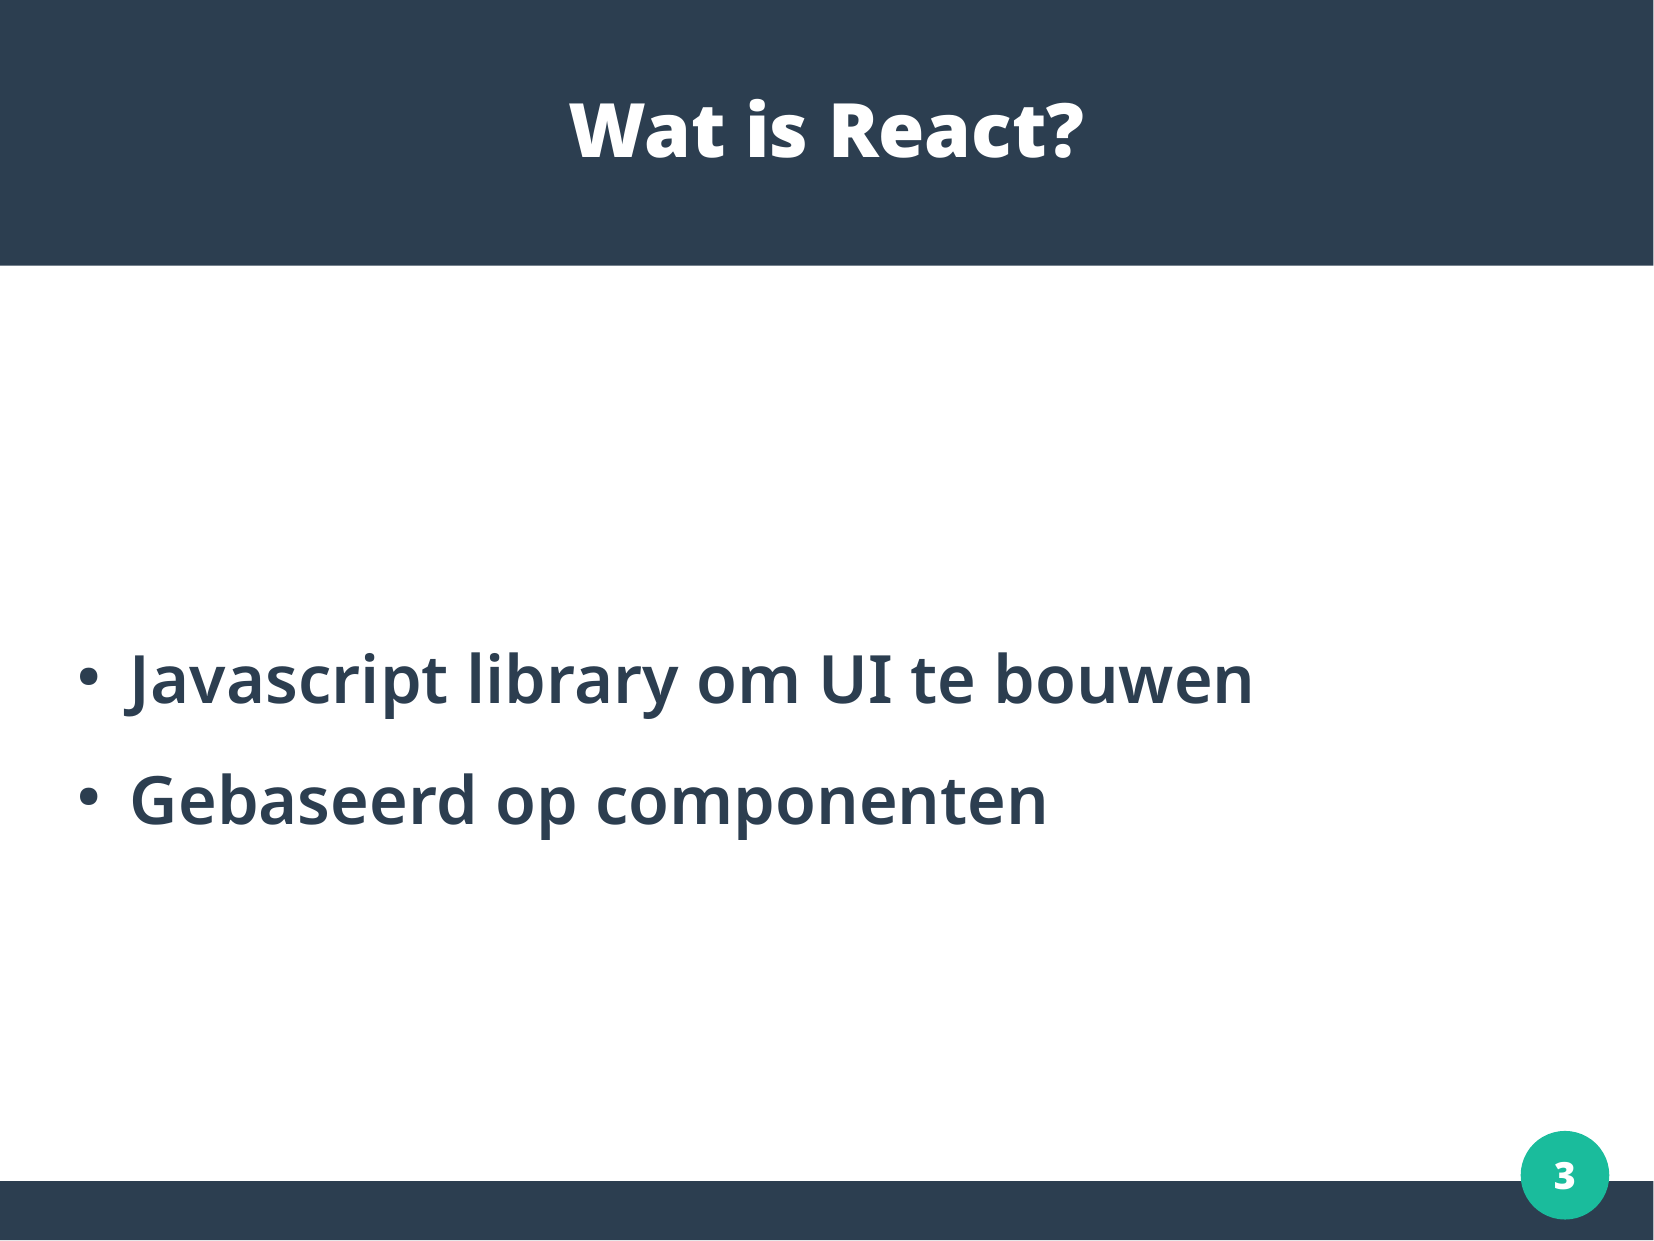

# Wat is React?
Javascript library om UI te bouwen
Gebaseerd op componenten
3